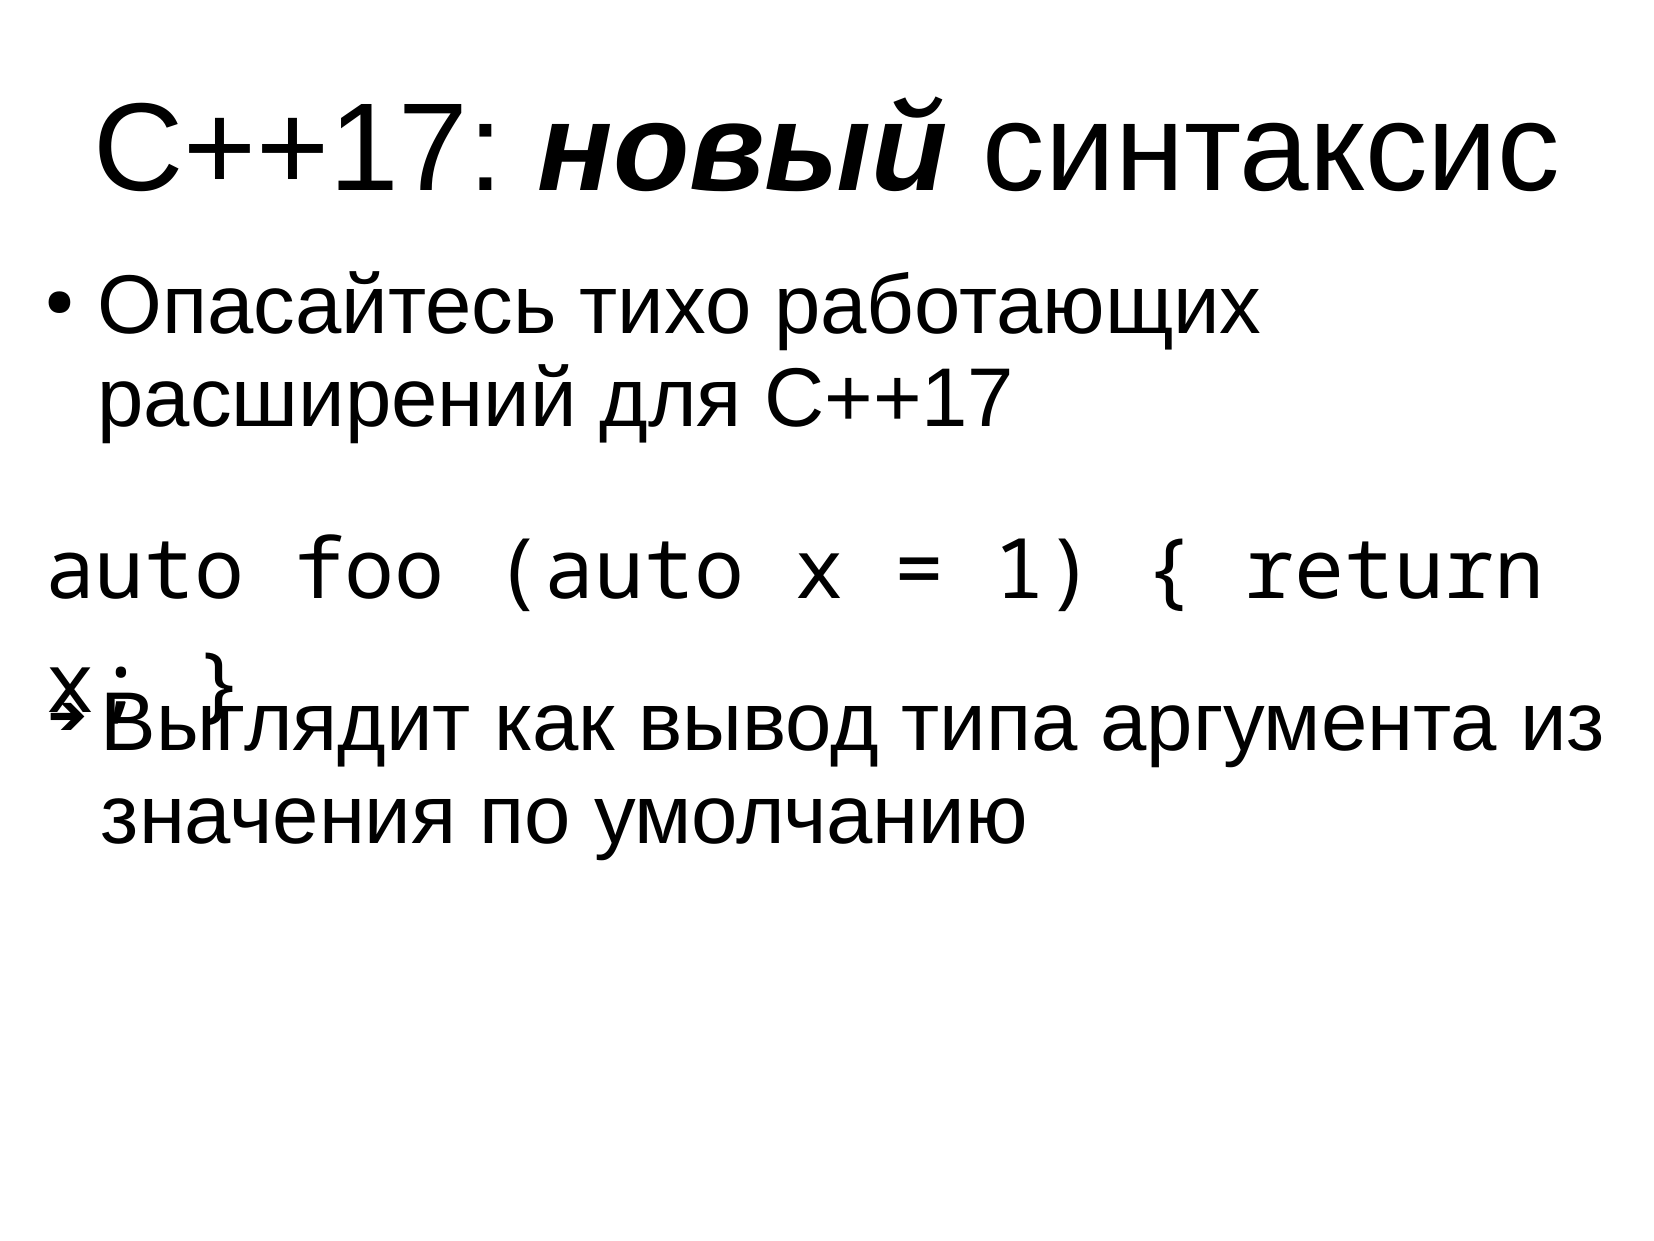

# C++17: новый синтаксис
Опасайтесь тихо работающих расширений для C++17
auto foo (auto x = 1) { return x; }
Выглядит как вывод типа аргумента из значения по умолчанию